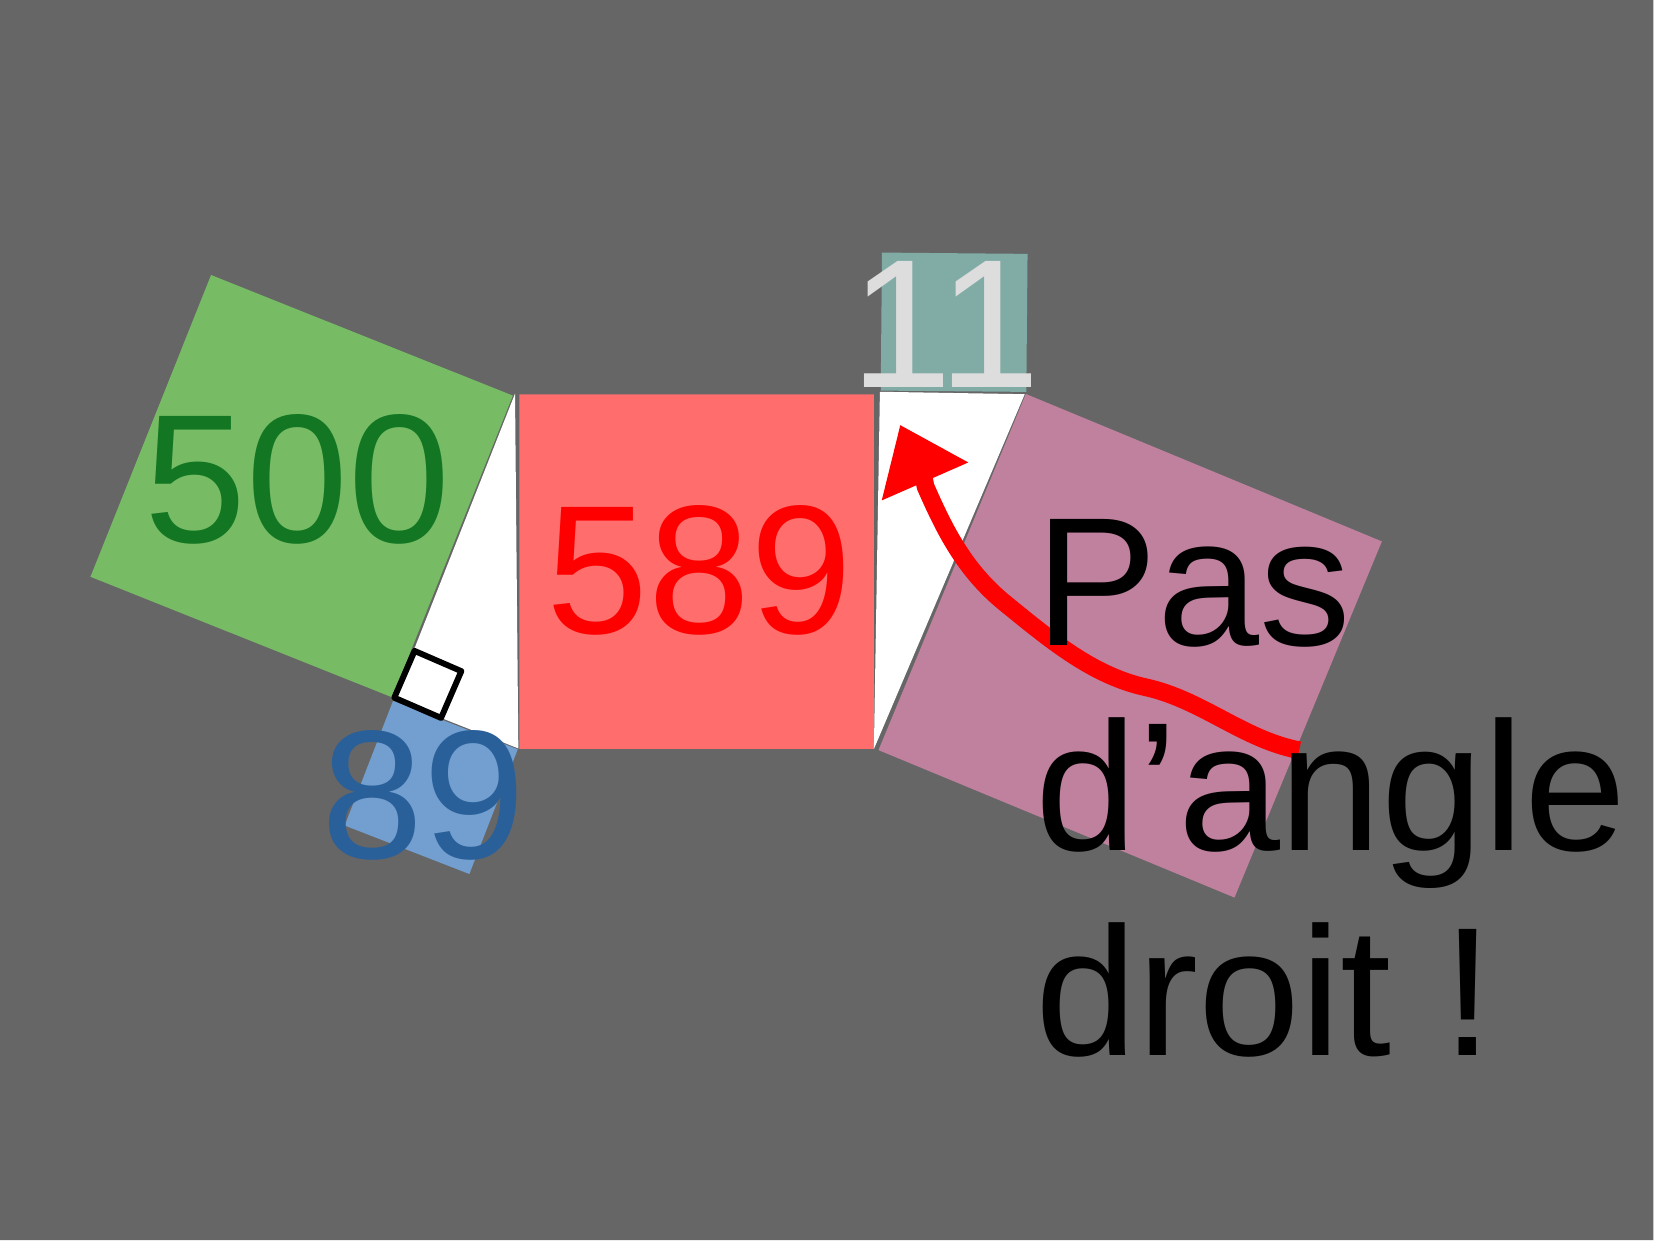

11
500
589
Pas
d’angle
droit !
89